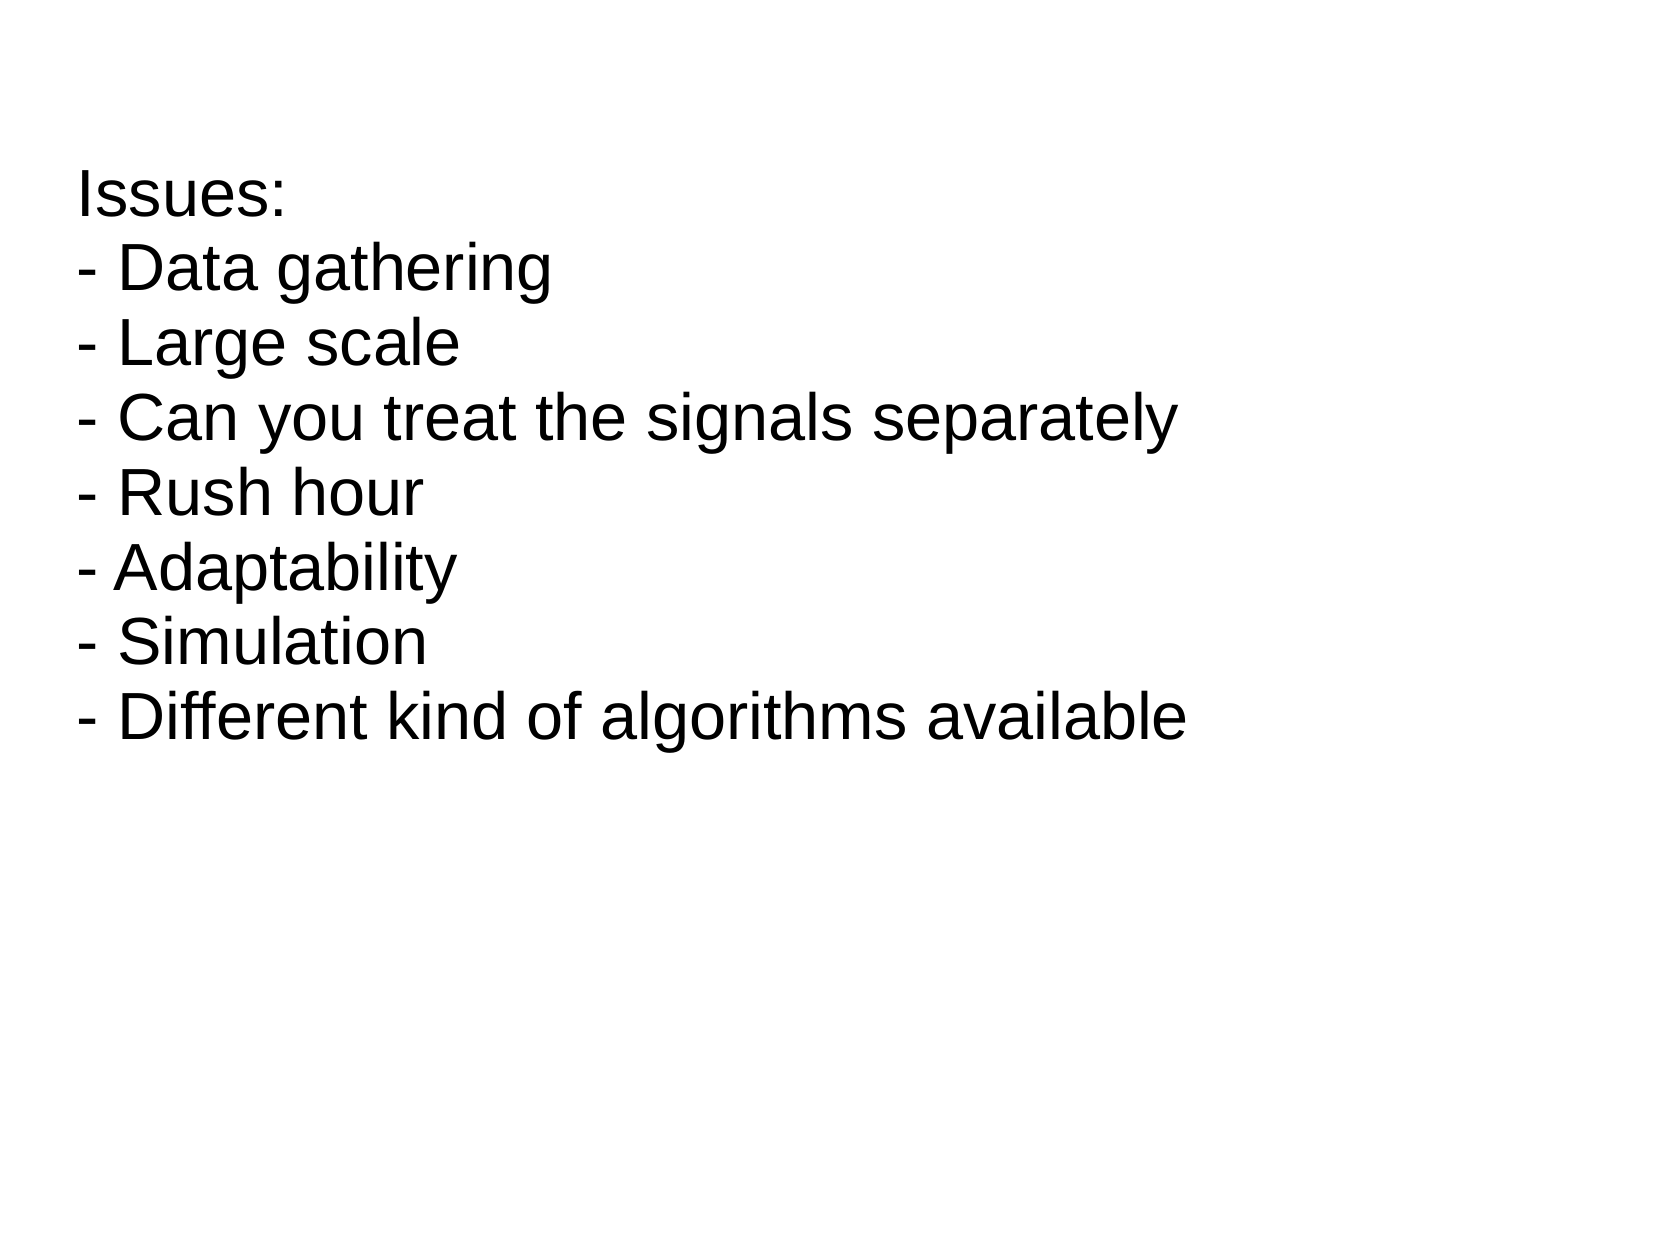

# Issues:
- Data gathering
- Large scale
- Can you treat the signals separately
- Rush hour
- Adaptability
- Simulation
- Different kind of algorithms available